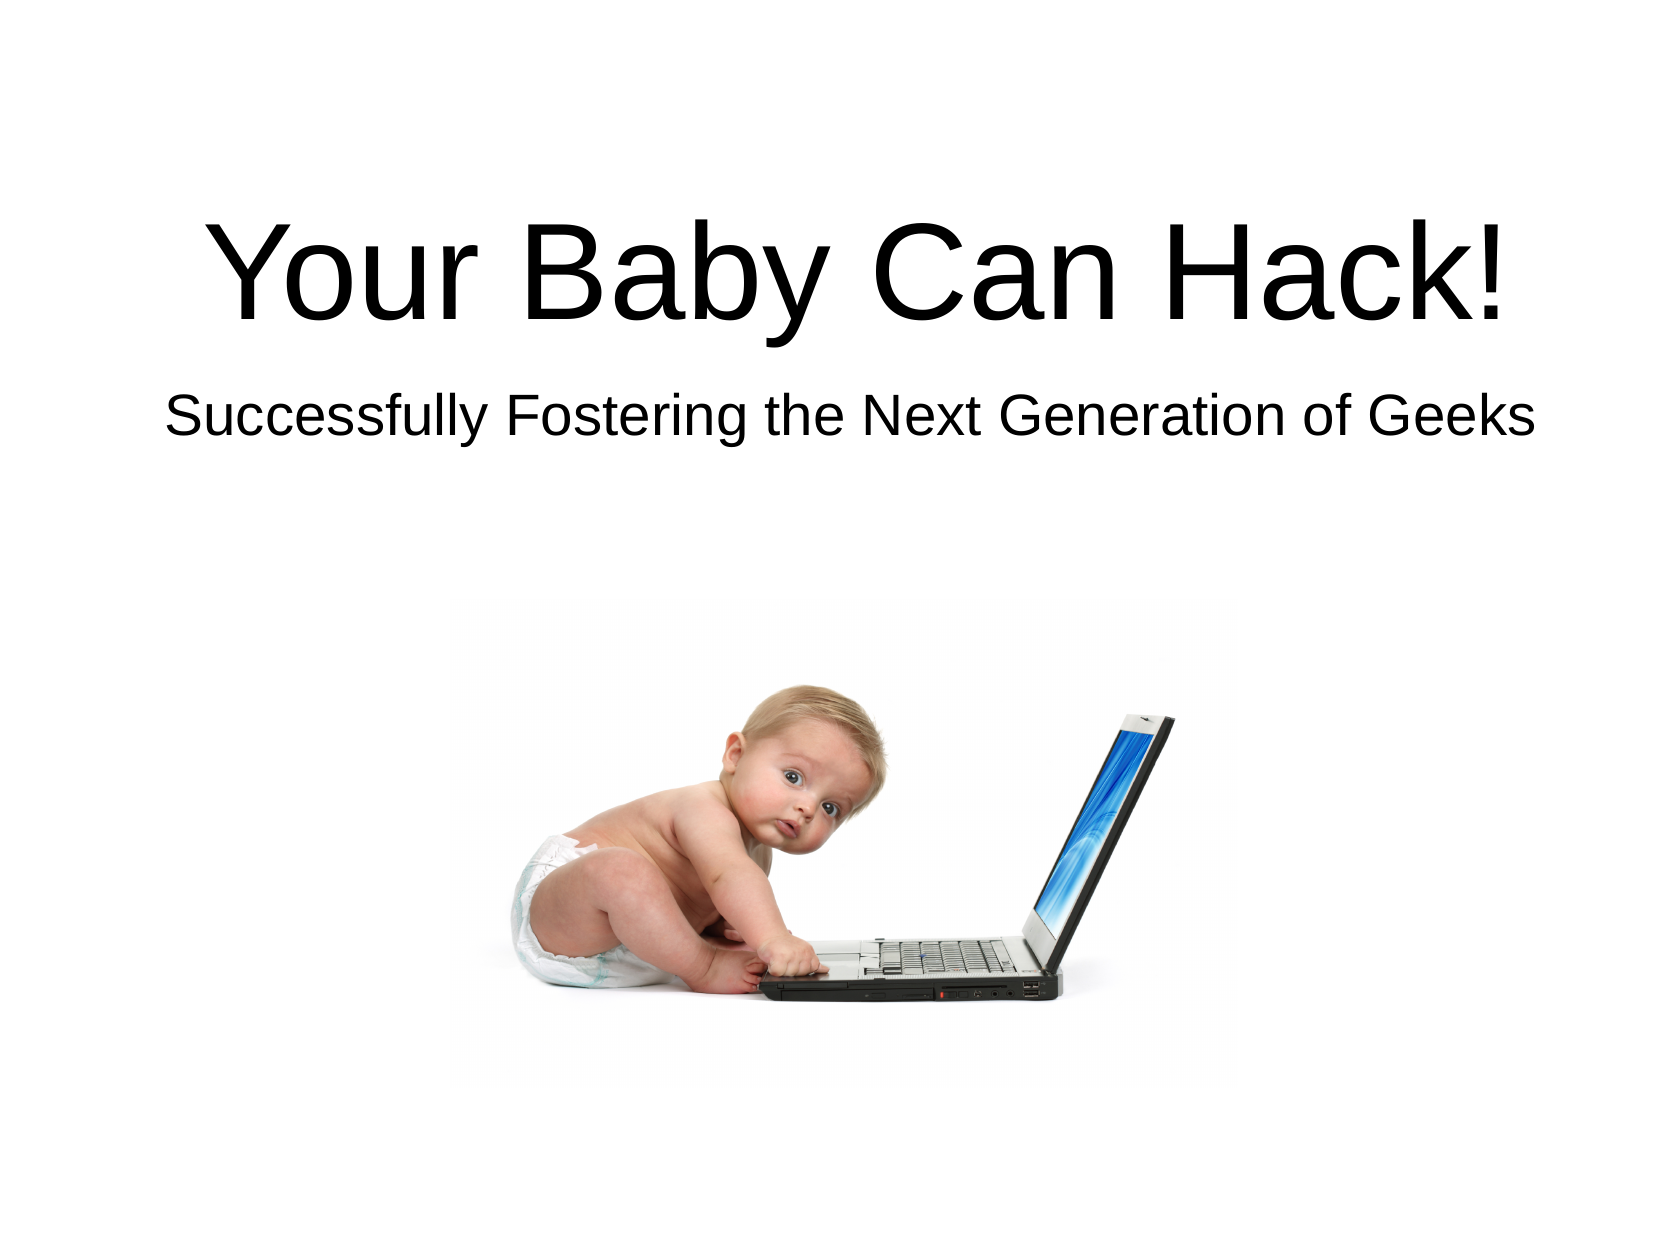

Your Baby Can Hack!
Successfully Fostering the Next Generation of Geeks